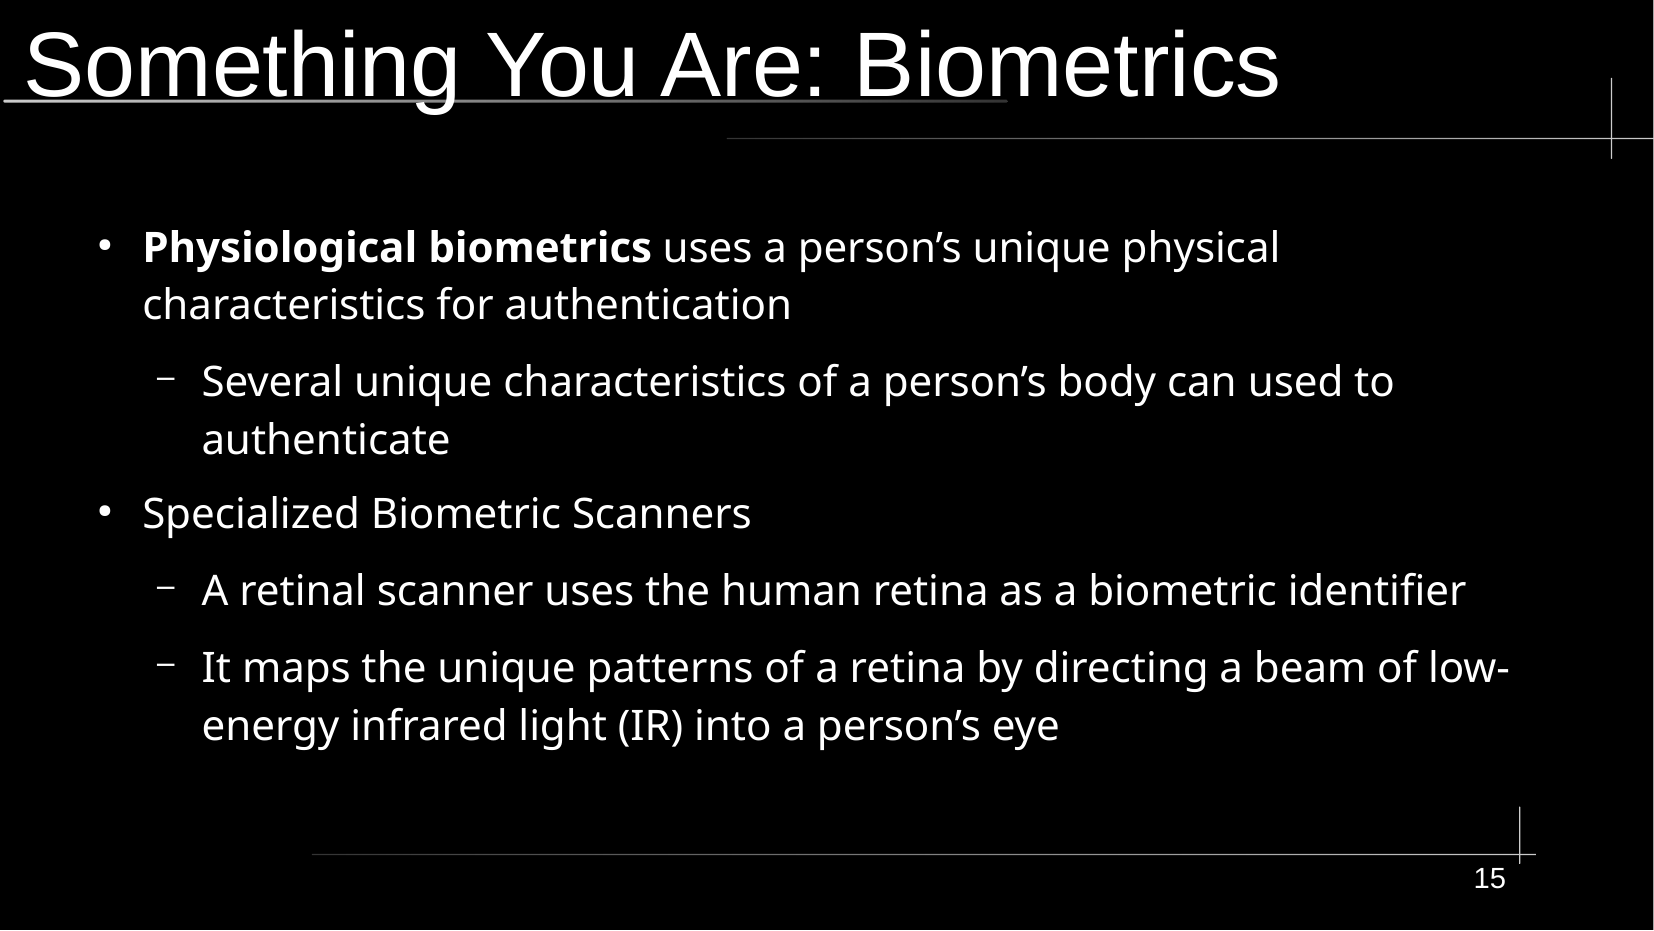

# Something You Are: Biometrics
Physiological biometrics uses a person’s unique physical characteristics for authentication
Several unique characteristics of a person’s body can used to authenticate
Specialized Biometric Scanners
A retinal scanner uses the human retina as a biometric identifier
It maps the unique patterns of a retina by directing a beam of low-energy infrared light (IR) into a person’s eye
15